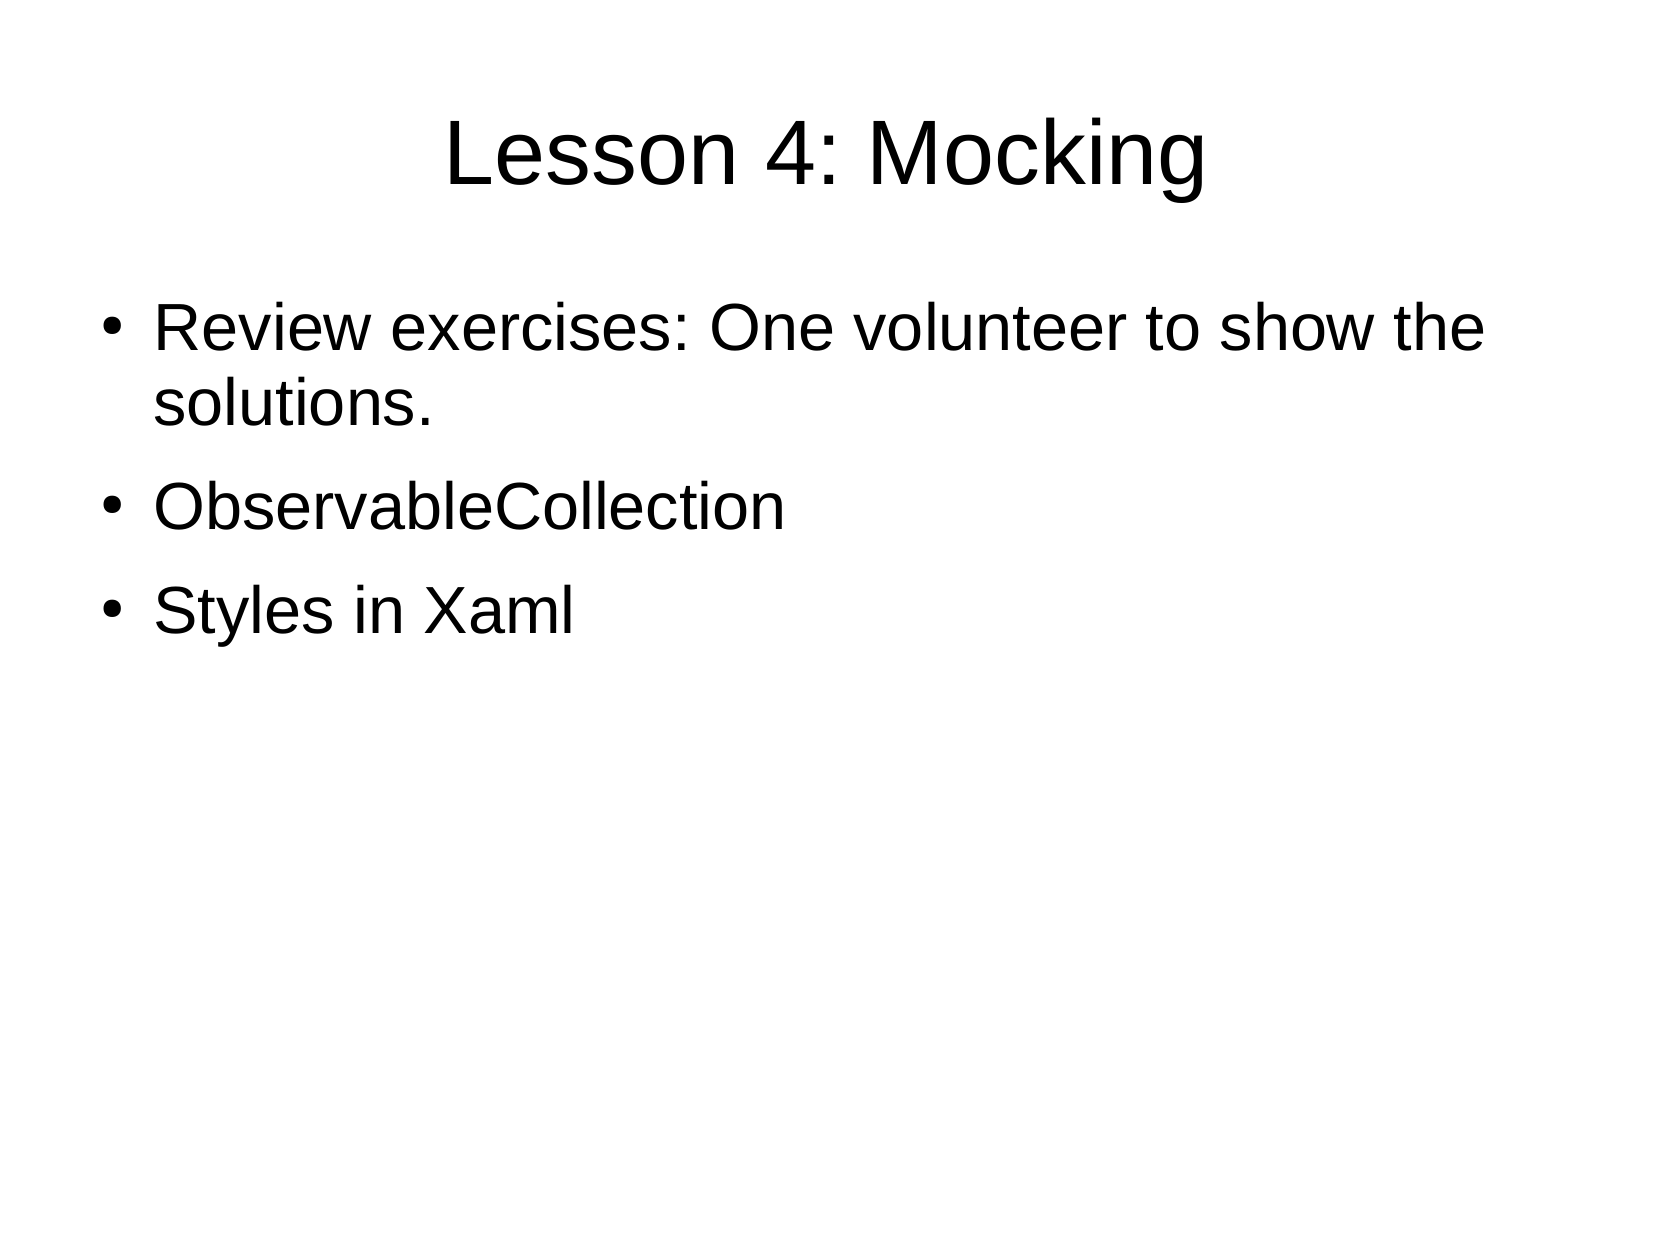

# Lesson 4: Mocking
Review exercises: One volunteer to show the solutions.
ObservableCollection
Styles in Xaml